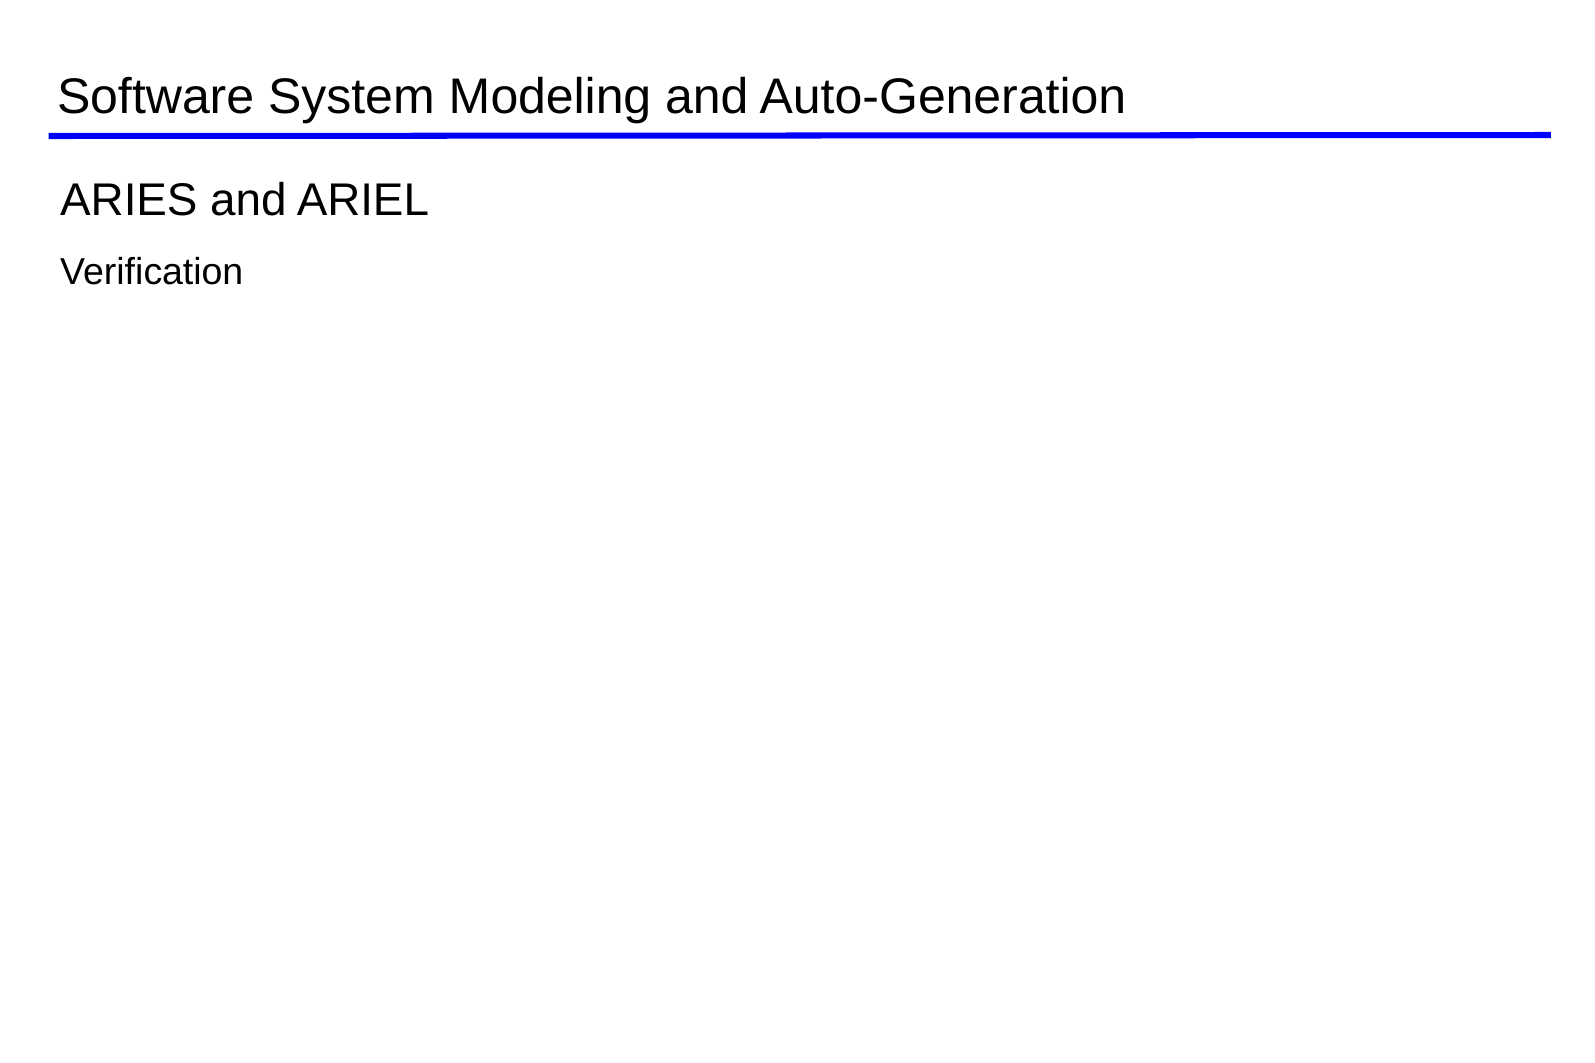

Software System Modeling and Auto-Generation
ARIES and ARIEL
Verification